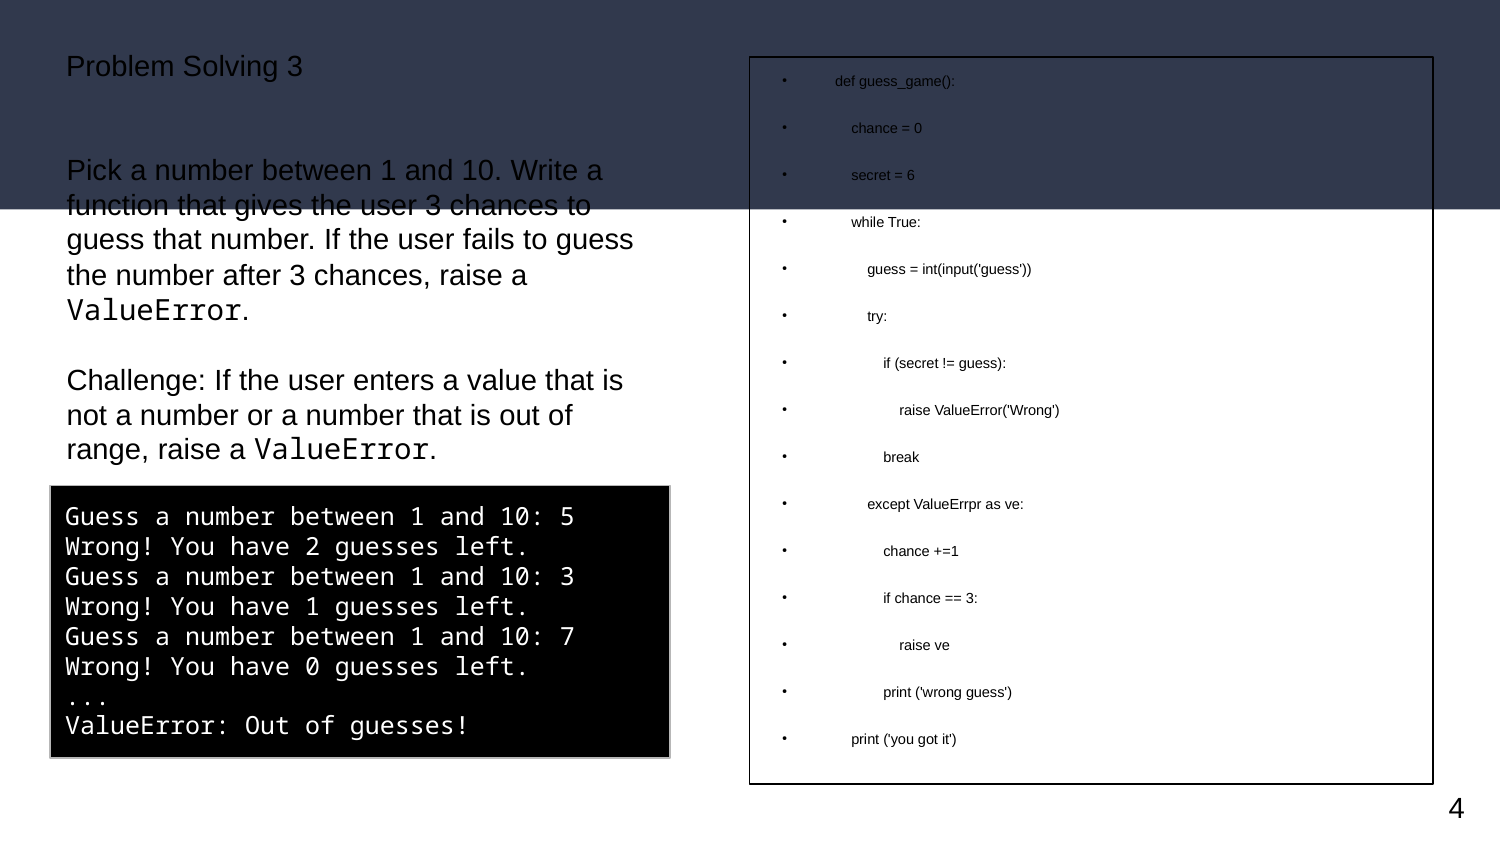

# Problem Solving 3
def guess_game():
 chance = 0
 secret = 6
 while True:
 guess = int(input('guess'))
 try:
 if (secret != guess):
 raise ValueError('Wrong')
 break
 except ValueErrpr as ve:
 chance +=1
 if chance == 3:
 raise ve
 print ('wrong guess')
 print ('you got it')
Pick a number between 1 and 10. Write a function that gives the user 3 chances to guess that number. If the user fails to guess the number after 3 chances, raise a ValueError.
Challenge: If the user enters a value that is not a number or a number that is out of range, raise a ValueError.
Guess a number between 1 and 10: 5
Wrong! You have 2 guesses left.
Guess a number between 1 and 10: 3
Wrong! You have 1 guesses left.
Guess a number between 1 and 10: 7
Wrong! You have 0 guesses left.
...
ValueError: Out of guesses!